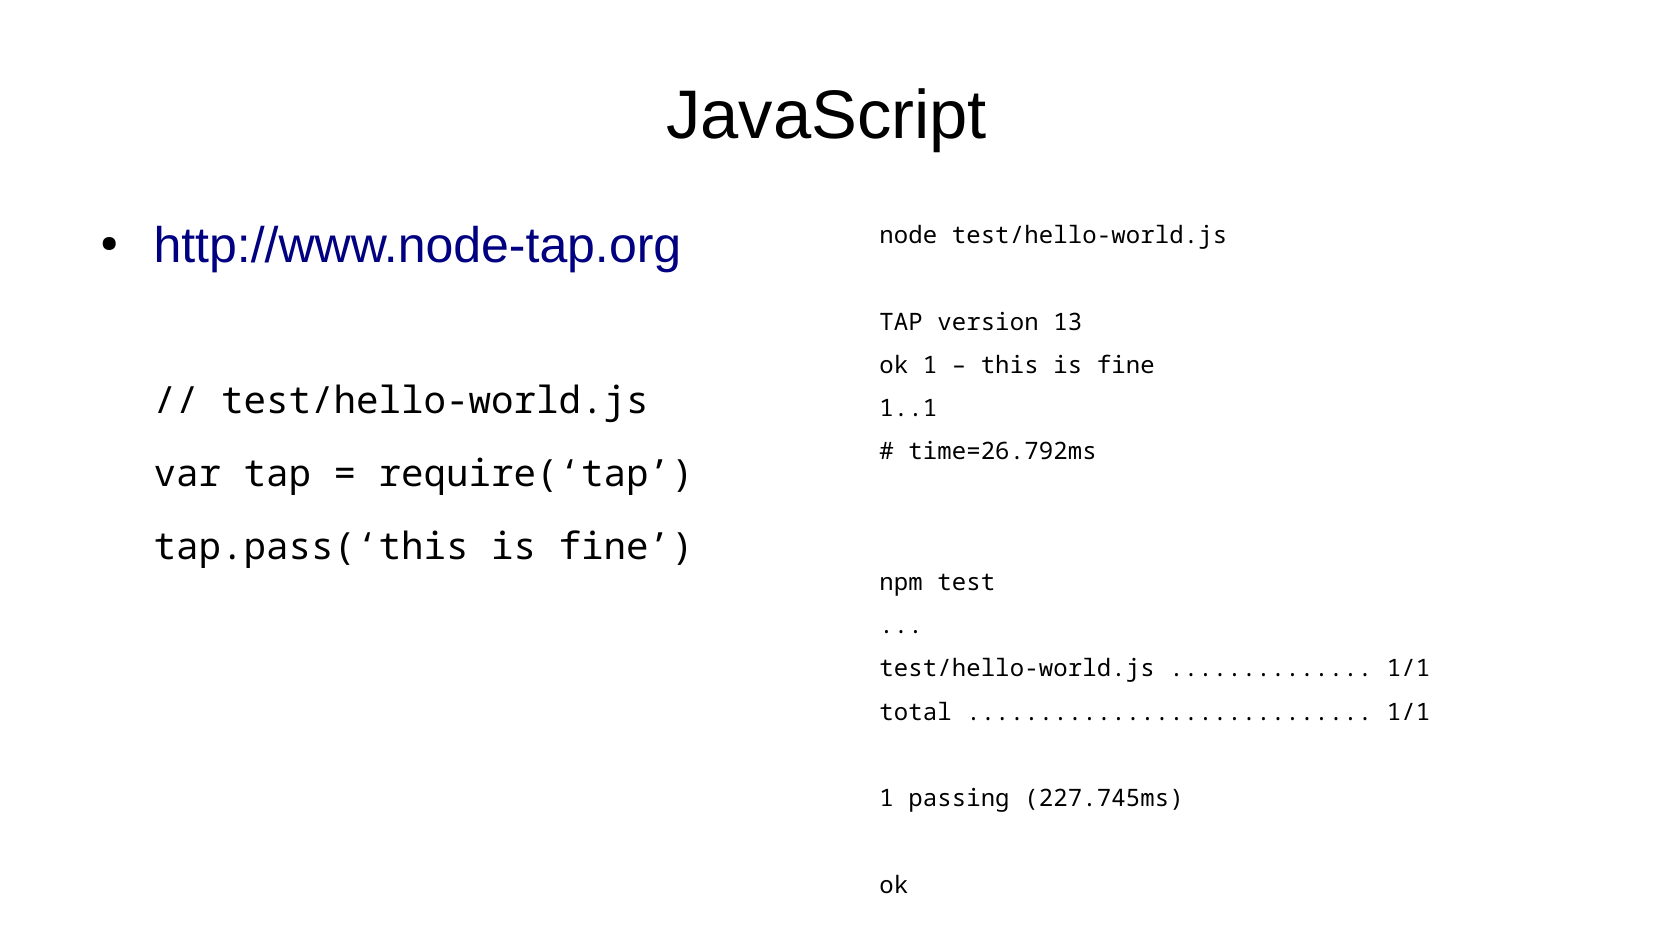

# JavaScript
http://www.node-tap.org
// test/hello-world.js
var tap = require(‘tap’)
tap.pass(‘this is fine’)
node test/hello-world.js
TAP version 13
ok 1 – this is fine
1..1
# time=26.792ms
npm test
...
test/hello-world.js .............. 1/1
total ............................ 1/1
1 passing (227.745ms)
ok